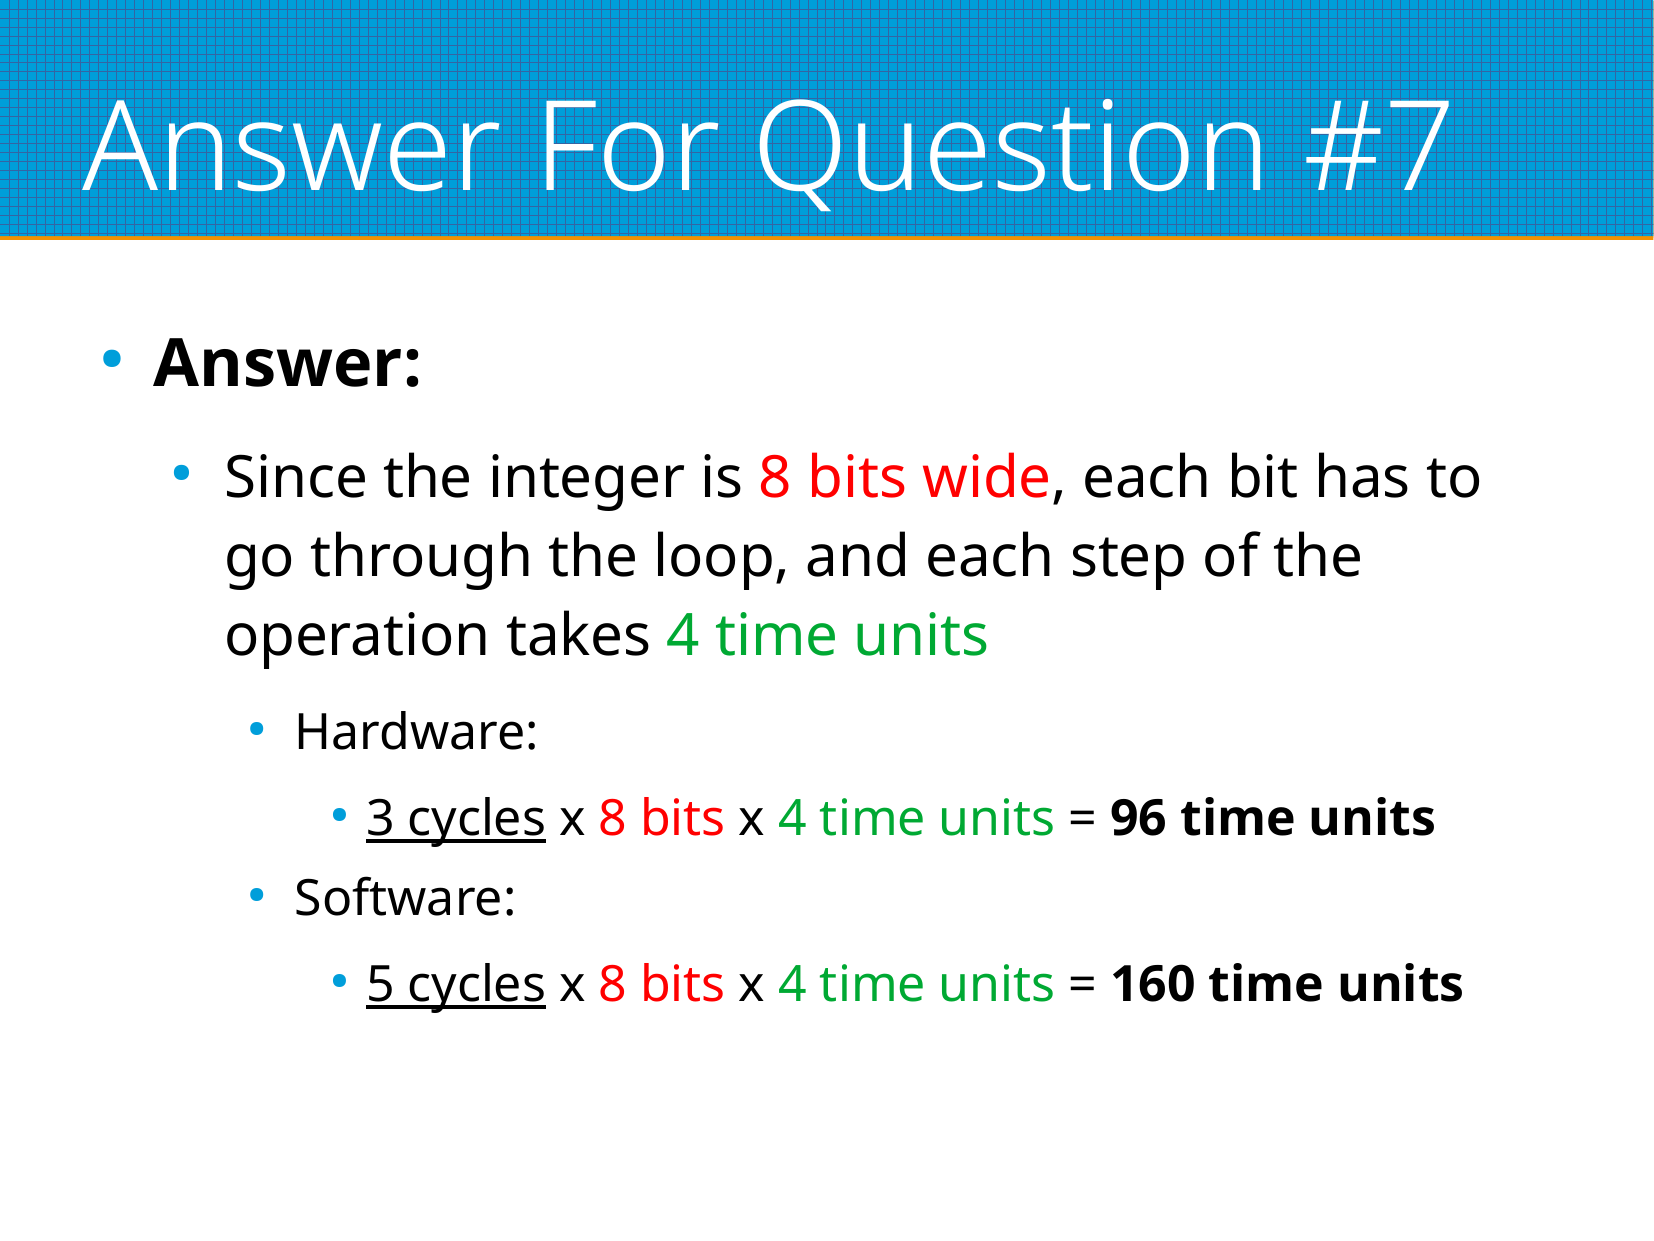

# Answer For Question #7
Answer:
Since the integer is 8 bits wide, each bit has to go through the loop, and each step of the operation takes 4 time units
Hardware:
3 cycles x 8 bits x 4 time units = 96 time units
Software:
5 cycles x 8 bits x 4 time units = 160 time units